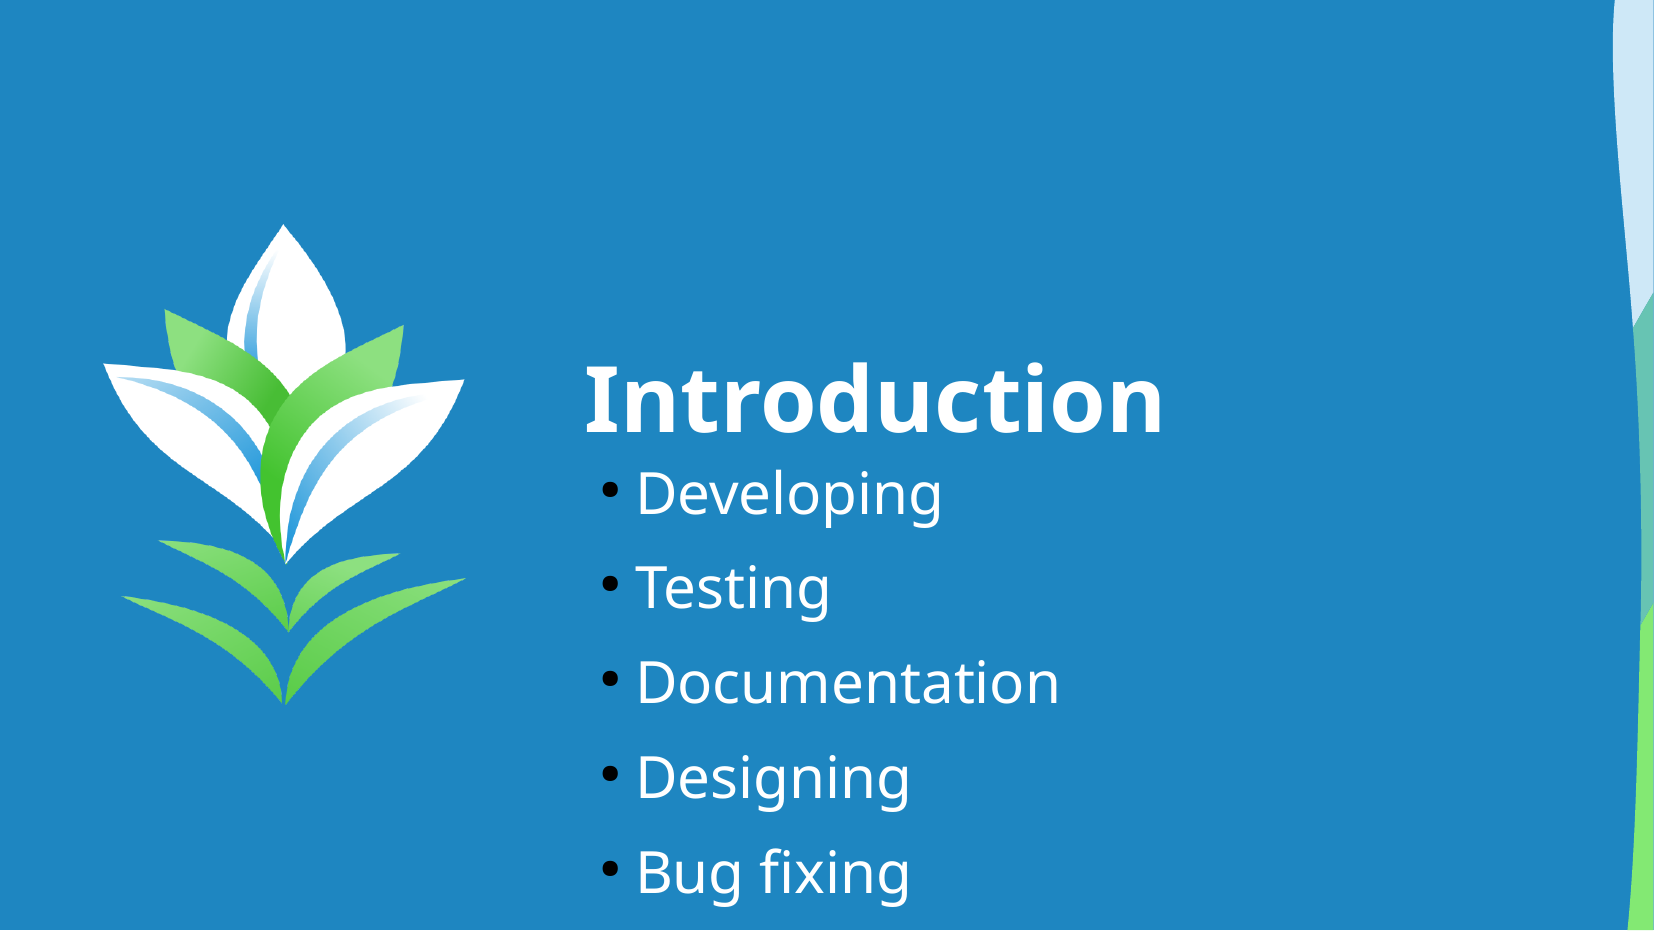

Introduction
Developing
Testing
Documentation
Designing
Bug fixing